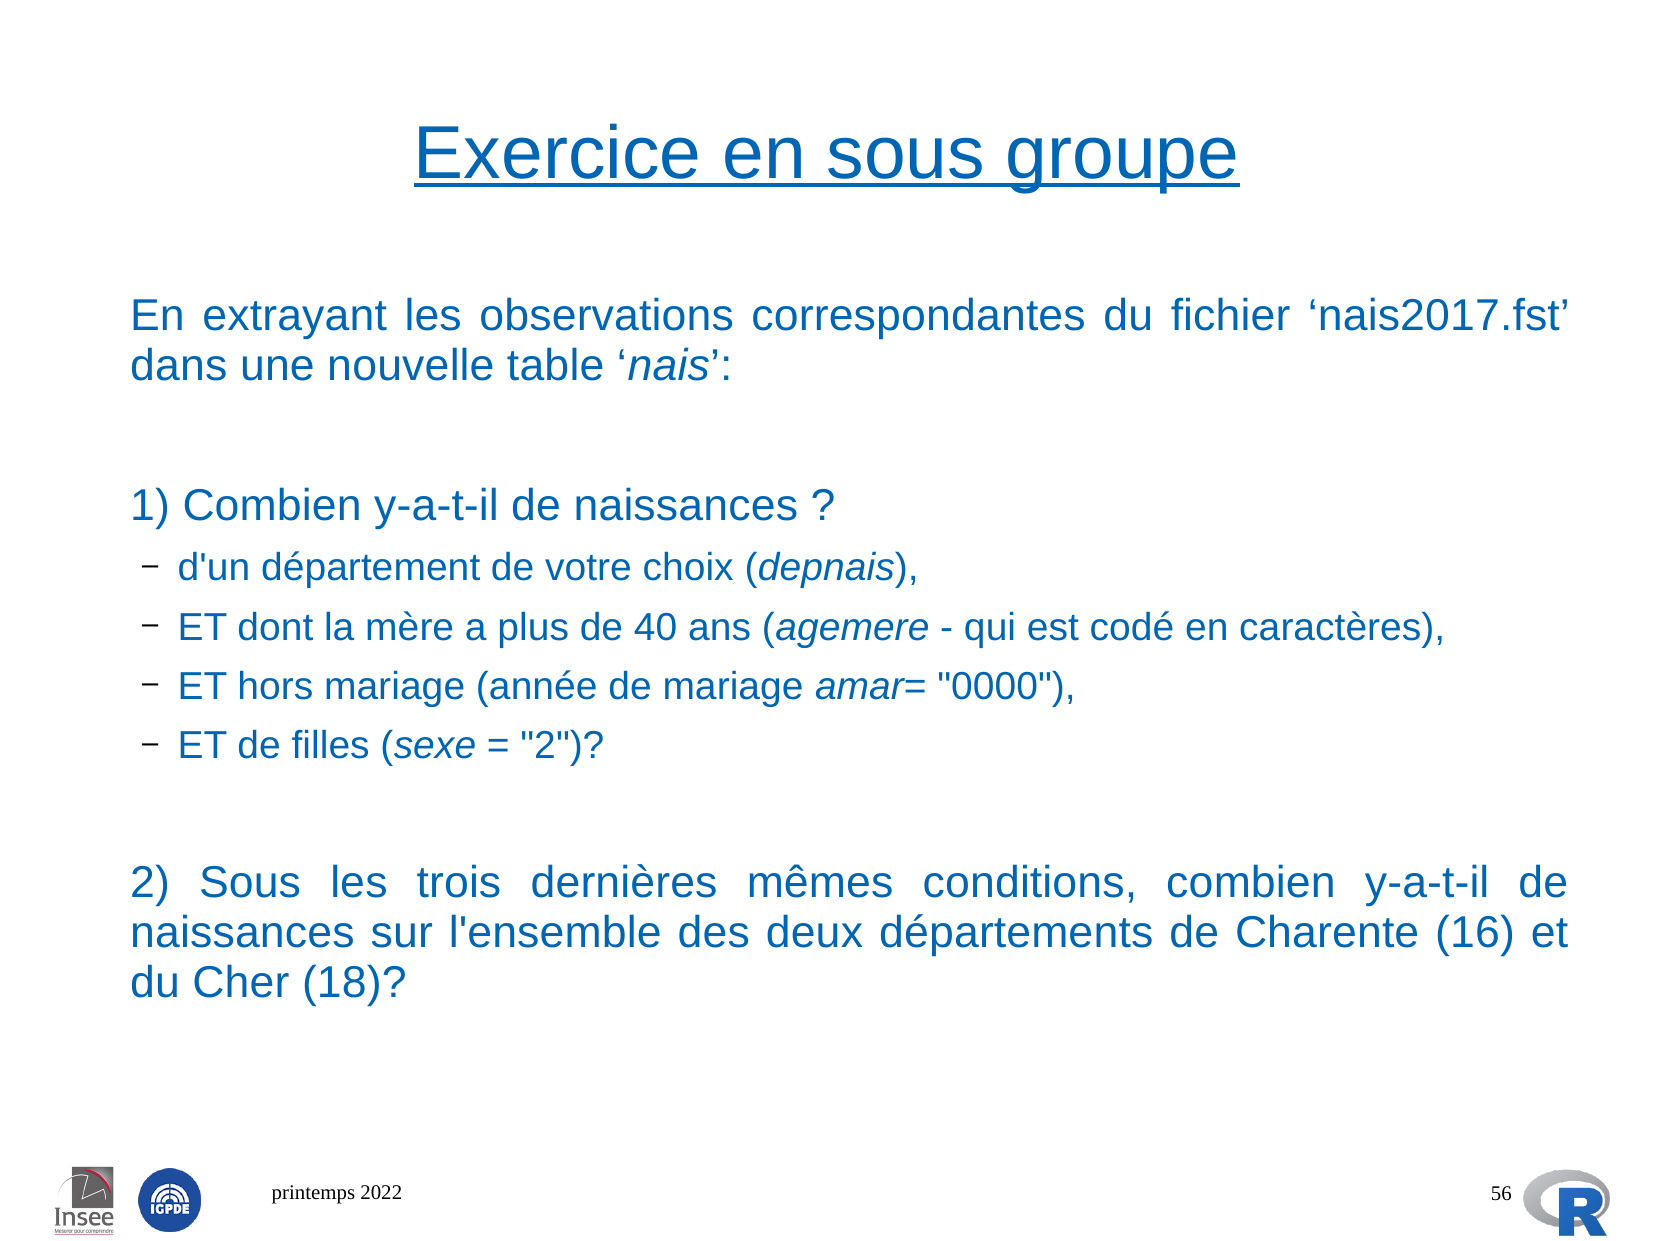

# Exercice en sous groupe
En extrayant les observations correspondantes du fichier ‘nais2017.fst’ dans une nouvelle table ‘nais’:
1) Combien y-a-t-il de naissances ?
d'un département de votre choix (depnais),
ET dont la mère a plus de 40 ans (agemere - qui est codé en caractères),
ET hors mariage (année de mariage amar= "0000"),
ET de filles (sexe = "2")?
2) Sous les trois dernières mêmes conditions, combien y-a-t-il de naissances sur l'ensemble des deux départements de Charente (16) et du Cher (18)?
printemps 2022
56